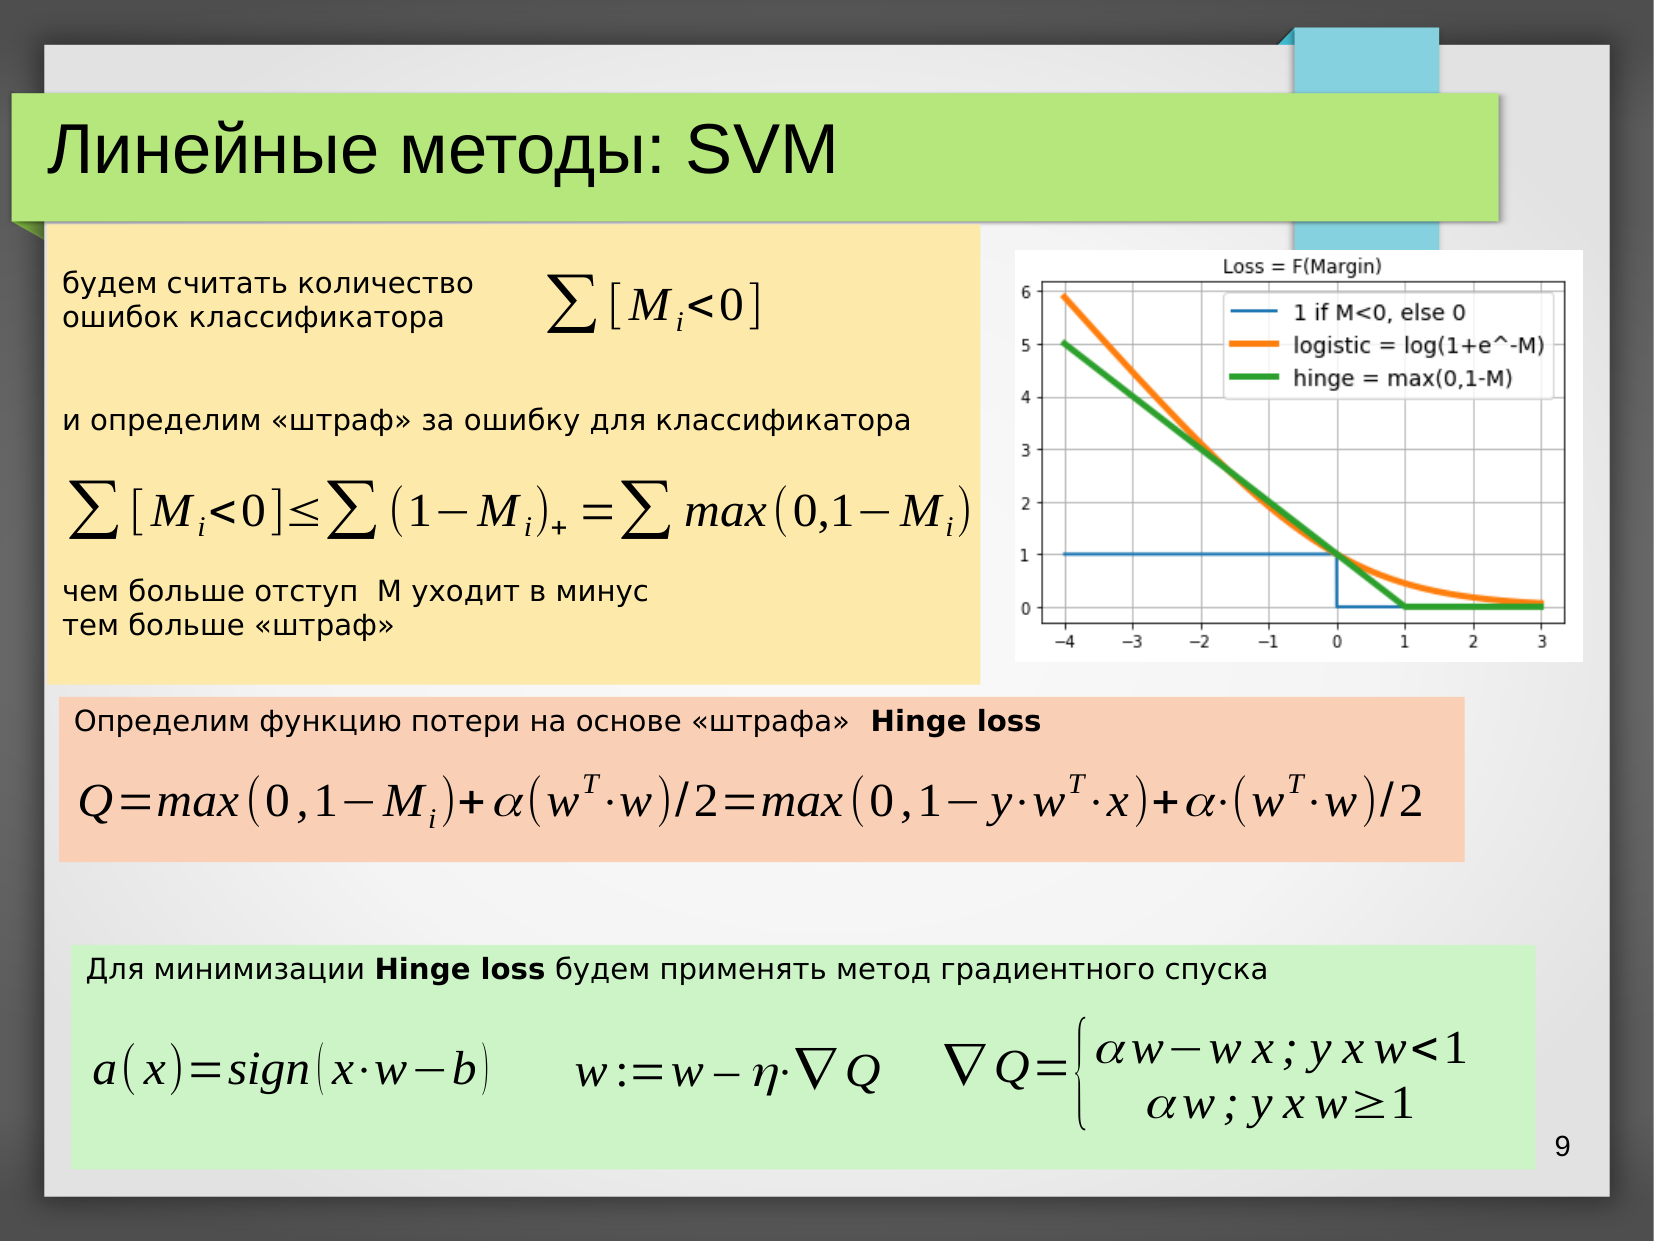

# Линейные методы: SVM
будем считать количество
ошибок классификатора
и определим «штраф» за ошибку для классификатора
чем больше отступ M уходит в минус
тем больше «штраф»
Определим функцию потери на основе «штрафа» Hinge loss
Для минимизации Hinge loss будем применять метод градиентного спуска
9